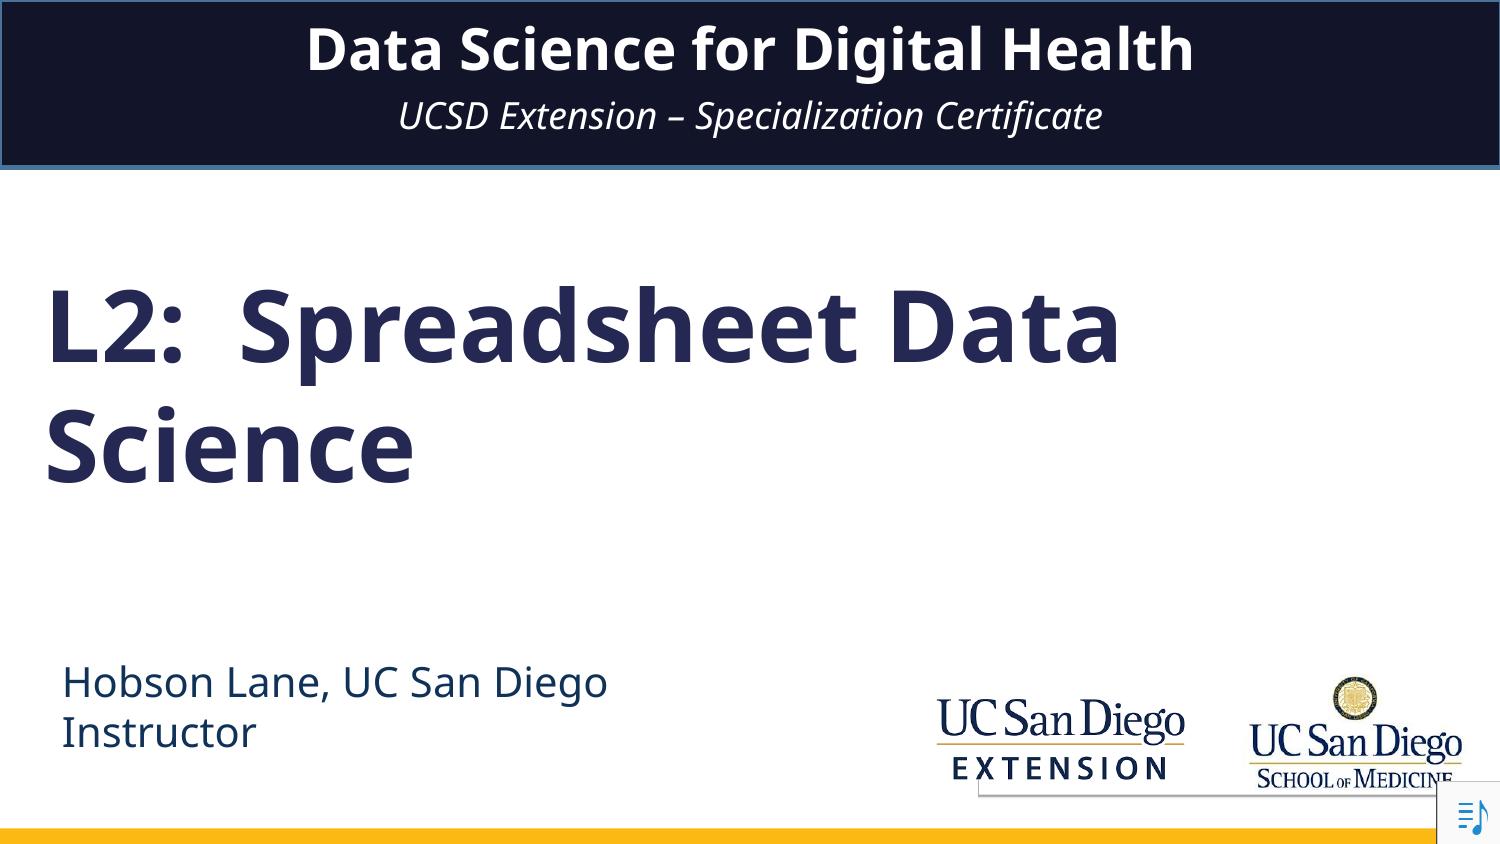

Data Science for Digital Health
UCSD Extension – Specialization Certificate
L2: Spreadsheet Data Science
Hobson Lane, UC San Diego
Instructor